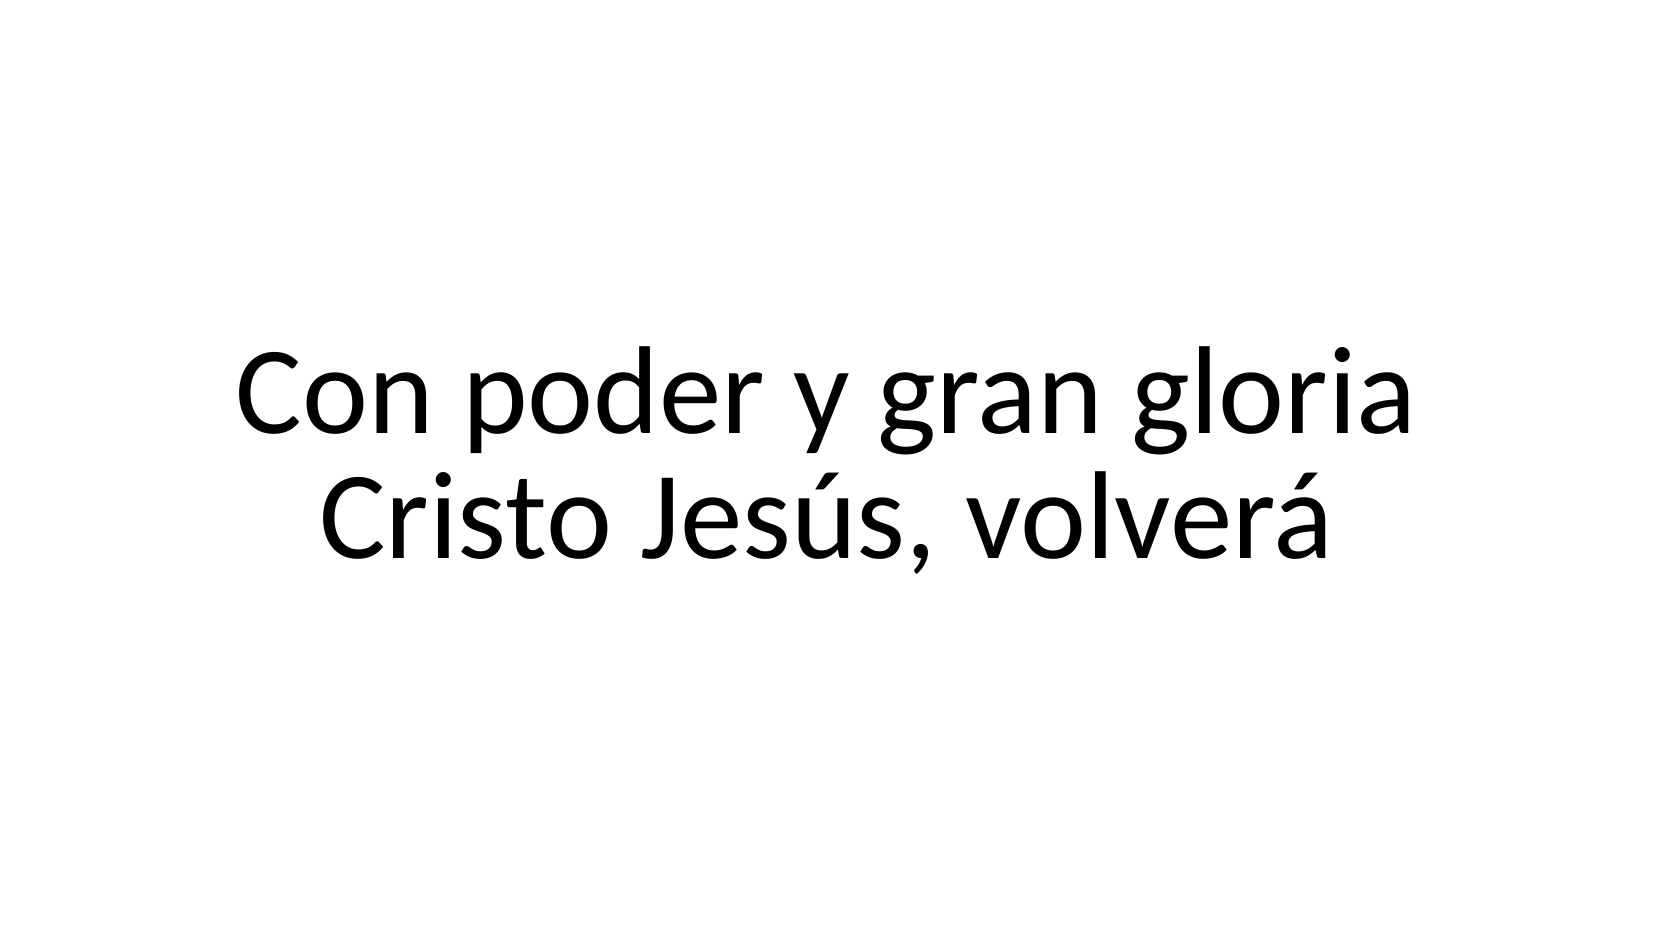

# Con poder y gran gloria Cristo Jesús, volverá